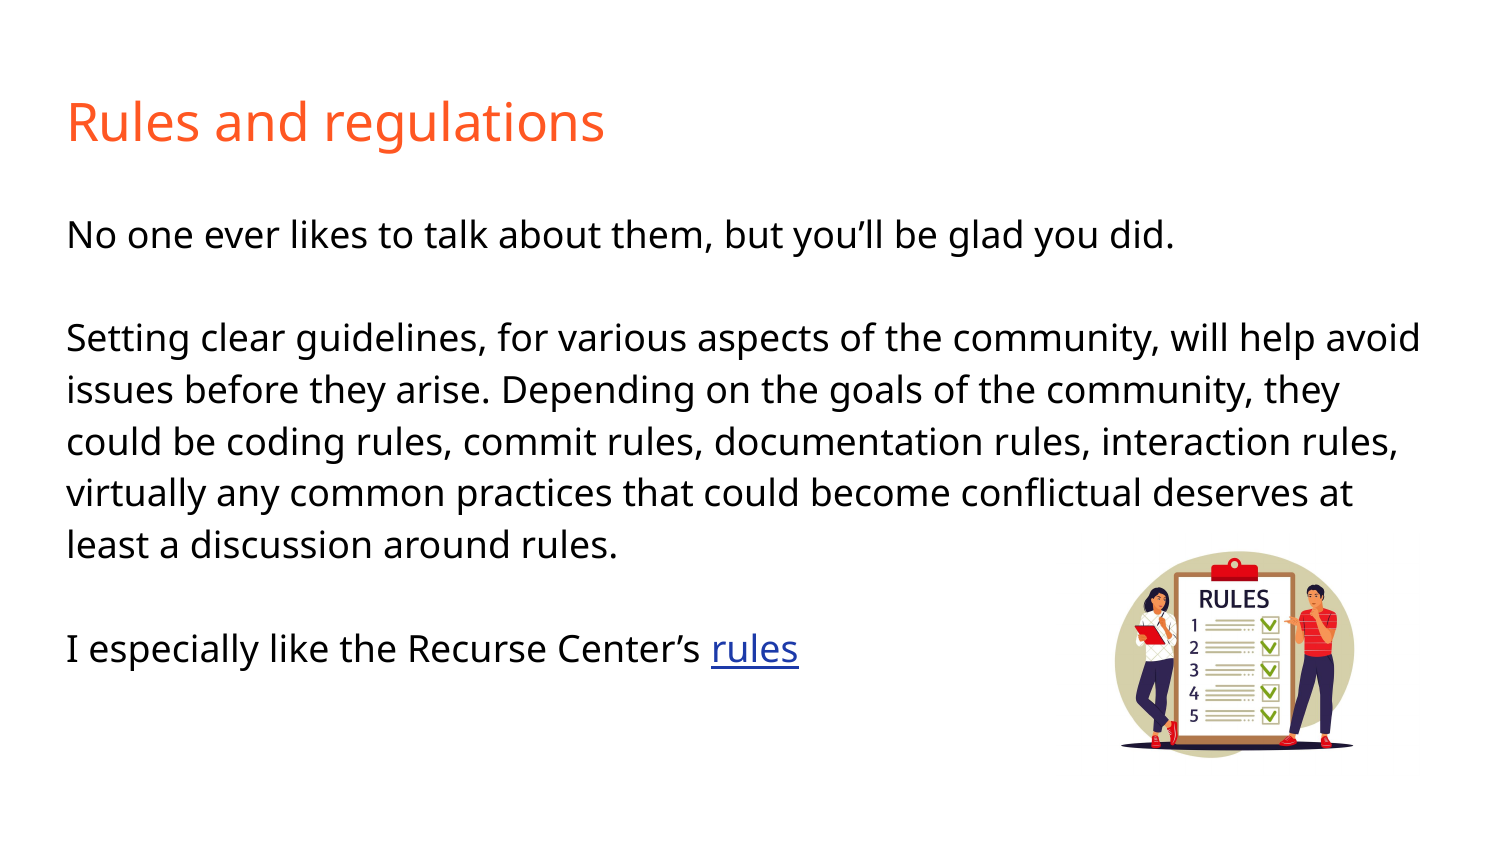

# Rules and regulations
No one ever likes to talk about them, but you’ll be glad you did.
Setting clear guidelines, for various aspects of the community, will help avoid issues before they arise. Depending on the goals of the community, they could be coding rules, commit rules, documentation rules, interaction rules, virtually any common practices that could become conflictual deserves at least a discussion around rules.
I especially like the Recurse Center’s rules